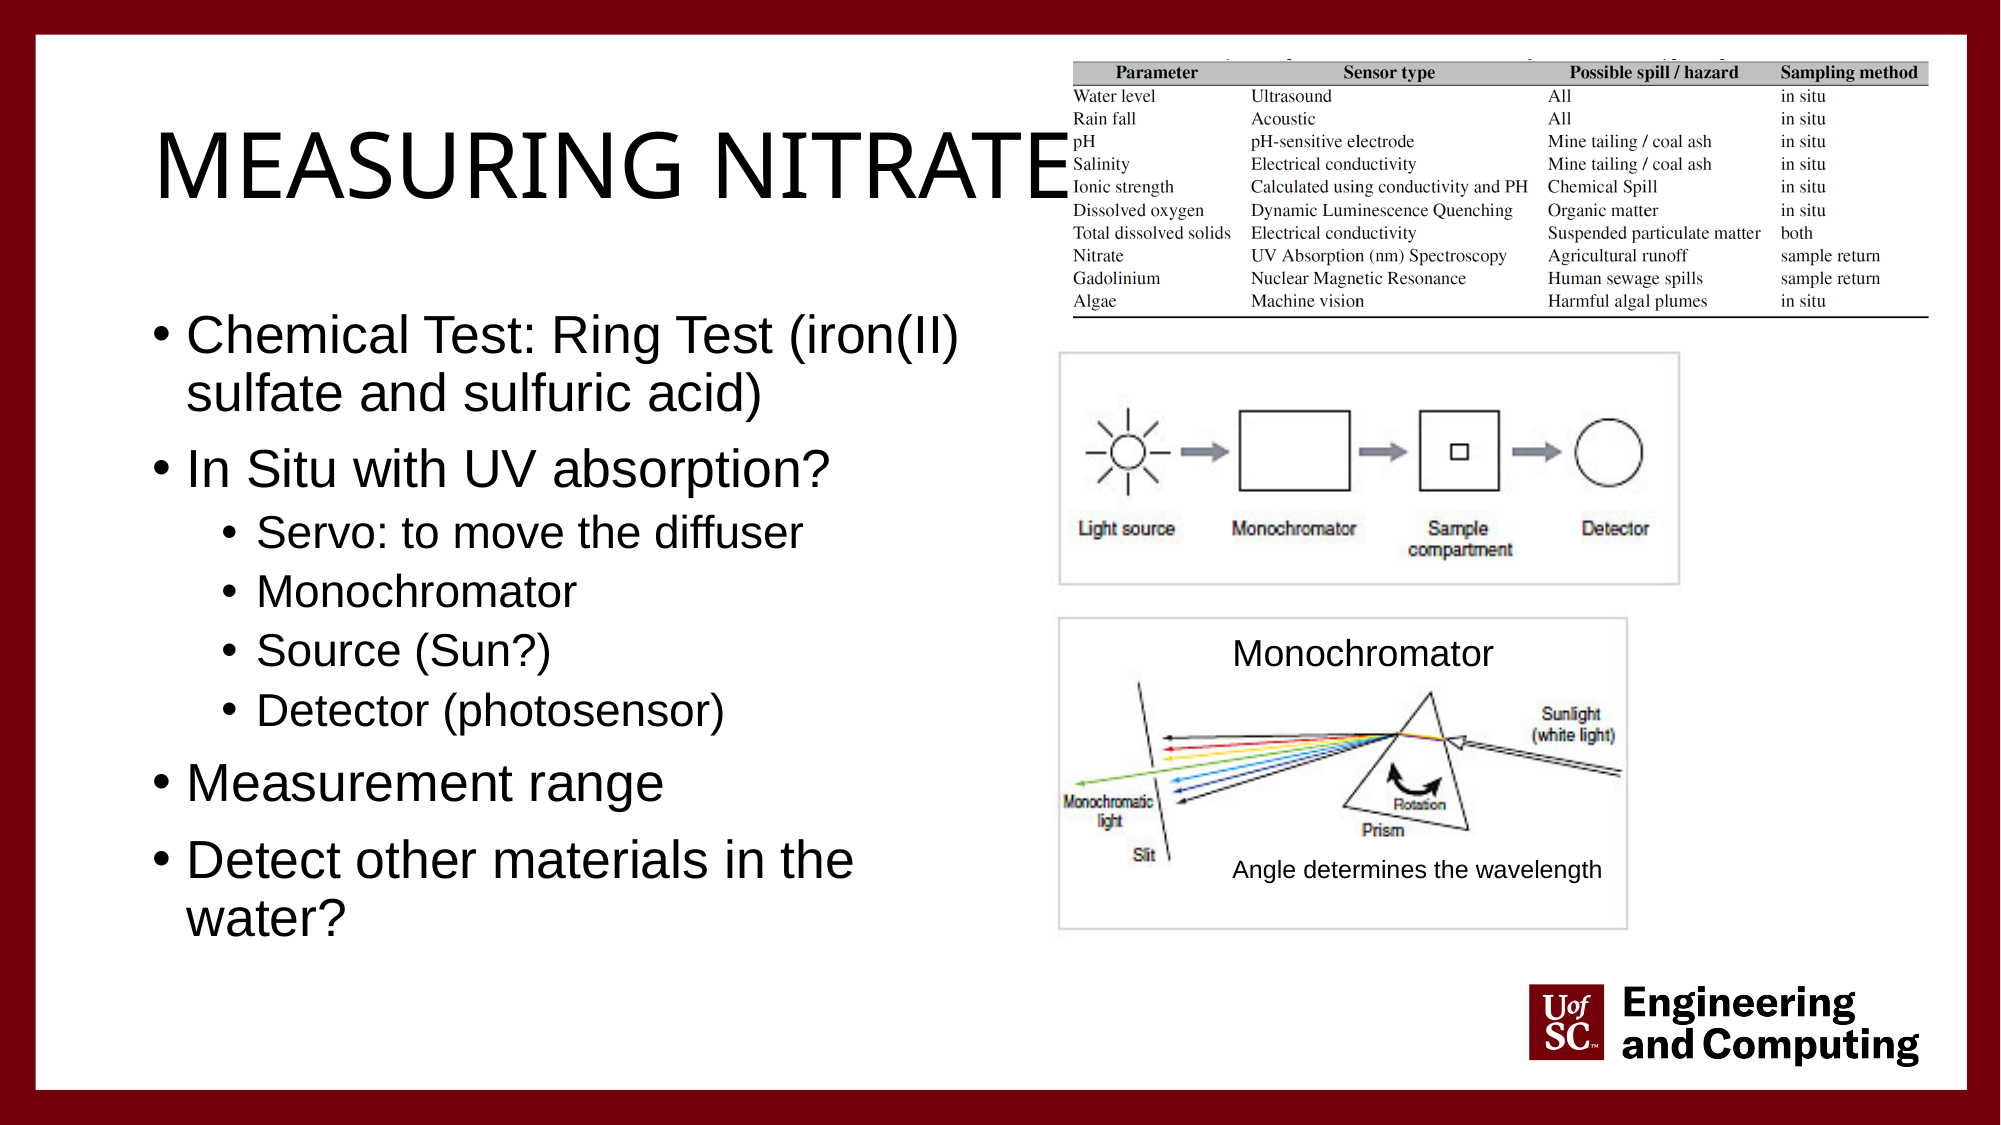

# Measuring Nitrates
Chemical Test: Ring Test (iron(II) sulfate and sulfuric acid)
In Situ with UV absorption?
Servo: to move the diffuser
Monochromator
Source (Sun?)
Detector (photosensor)
Measurement range
Detect other materials in the water?
Monochromator
Angle determines the wavelength